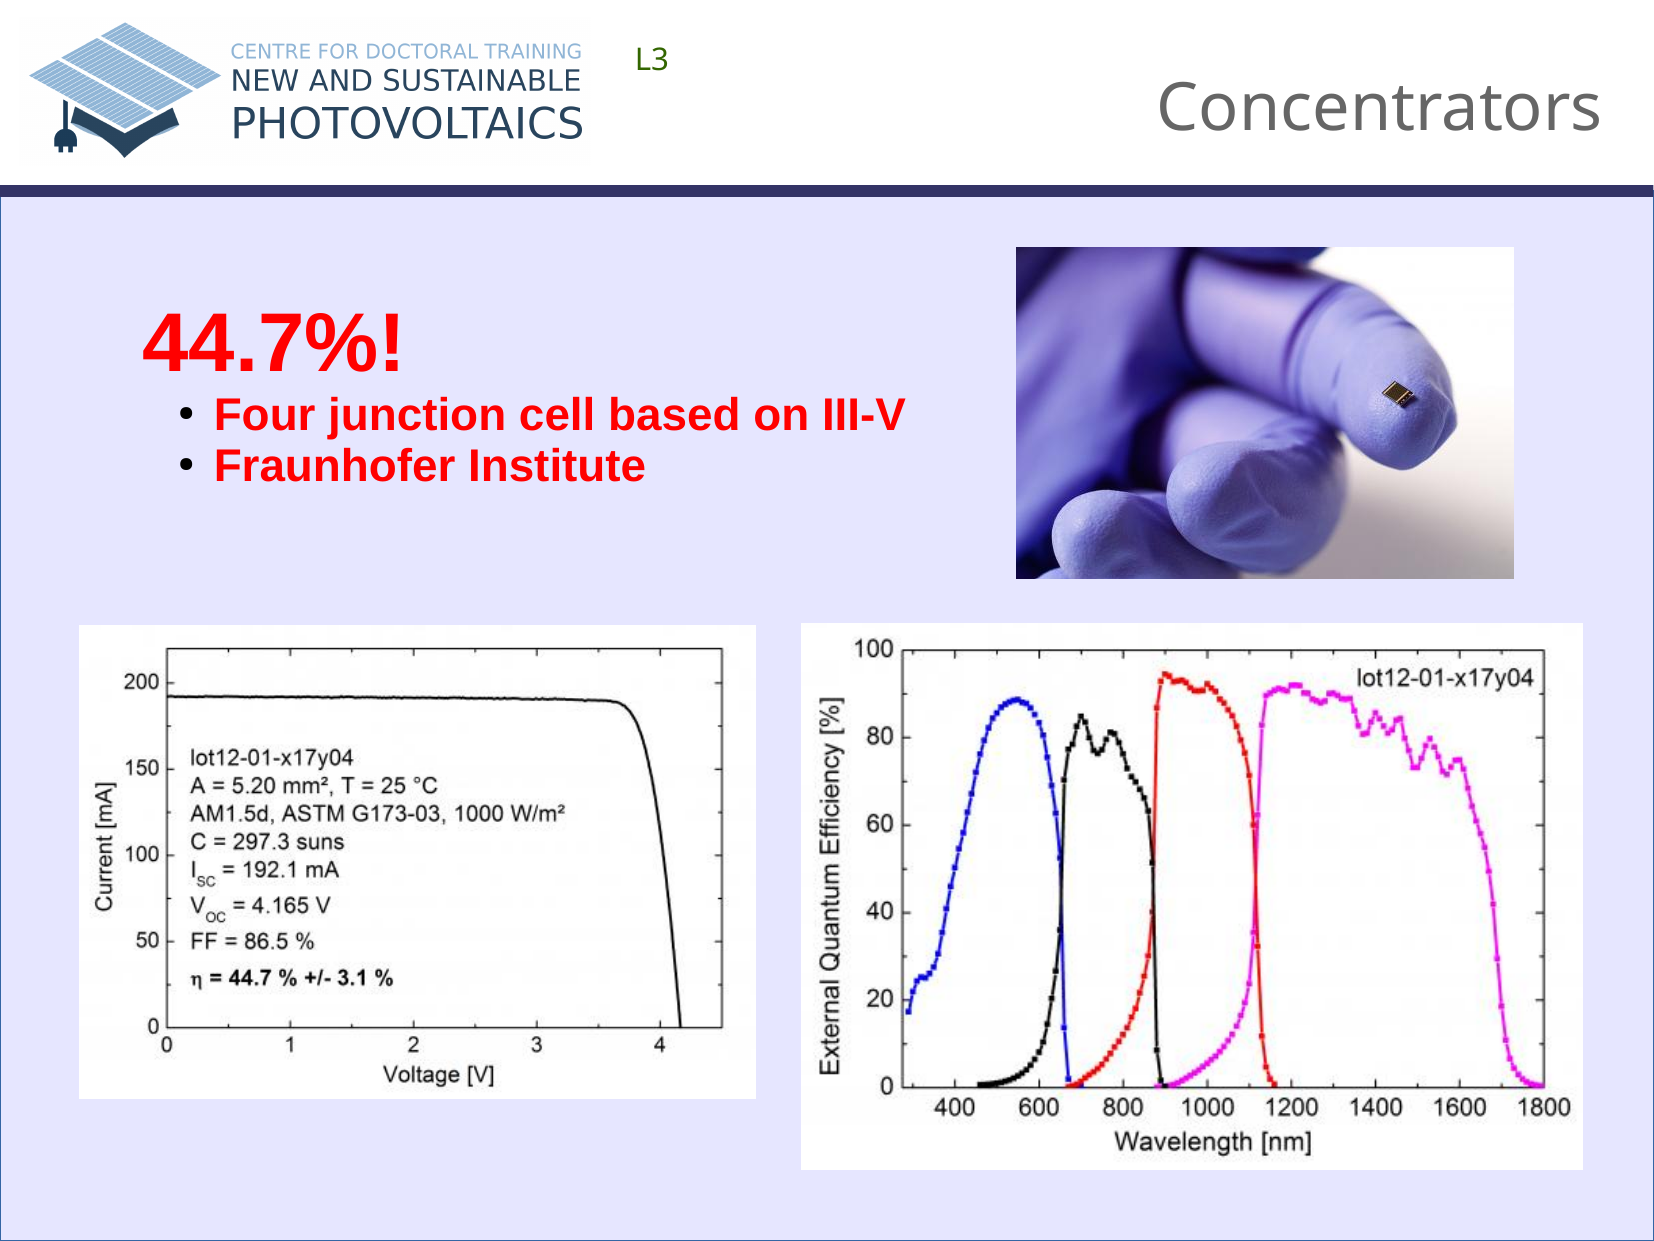

L3
Concentrators
44.7%!
Four junction cell based on III-V
Fraunhofer Institute